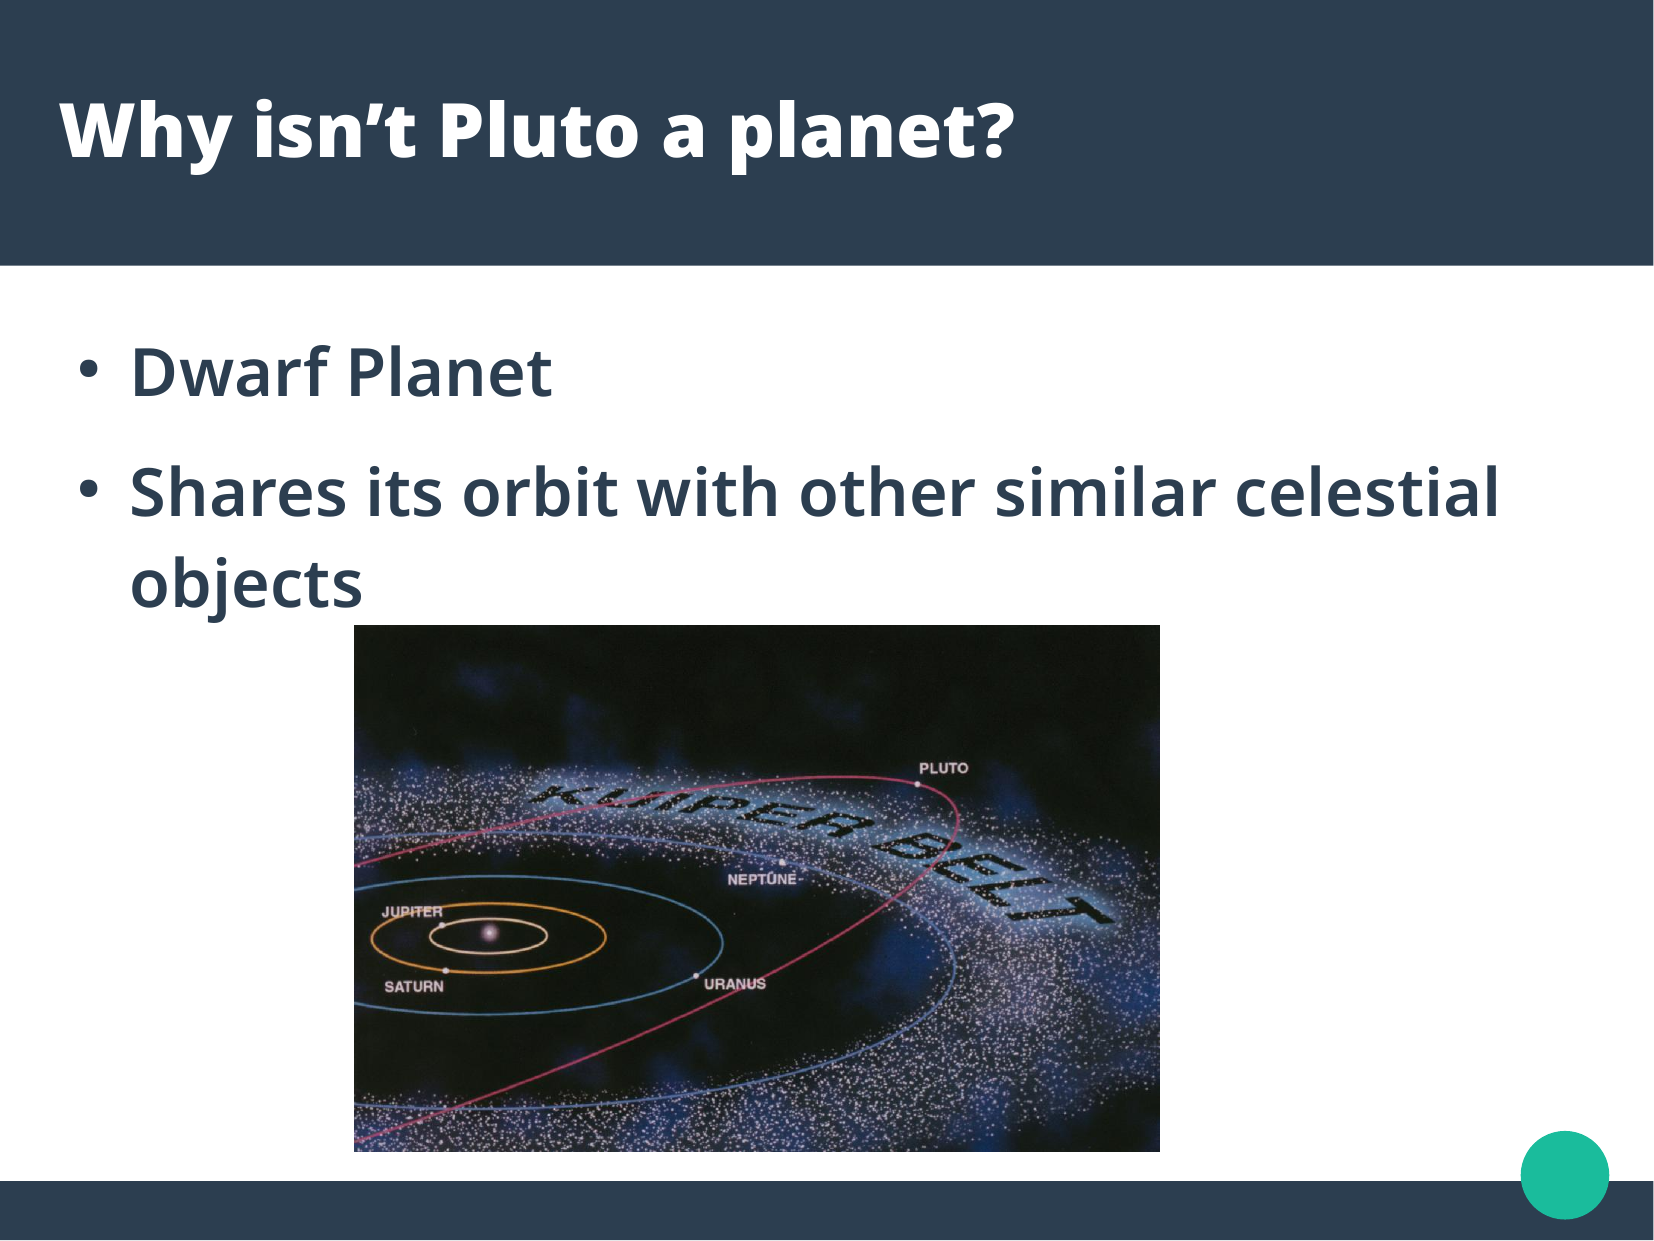

# Why isn’t Pluto a planet?
Dwarf Planet
Shares its orbit with other similar celestial objects